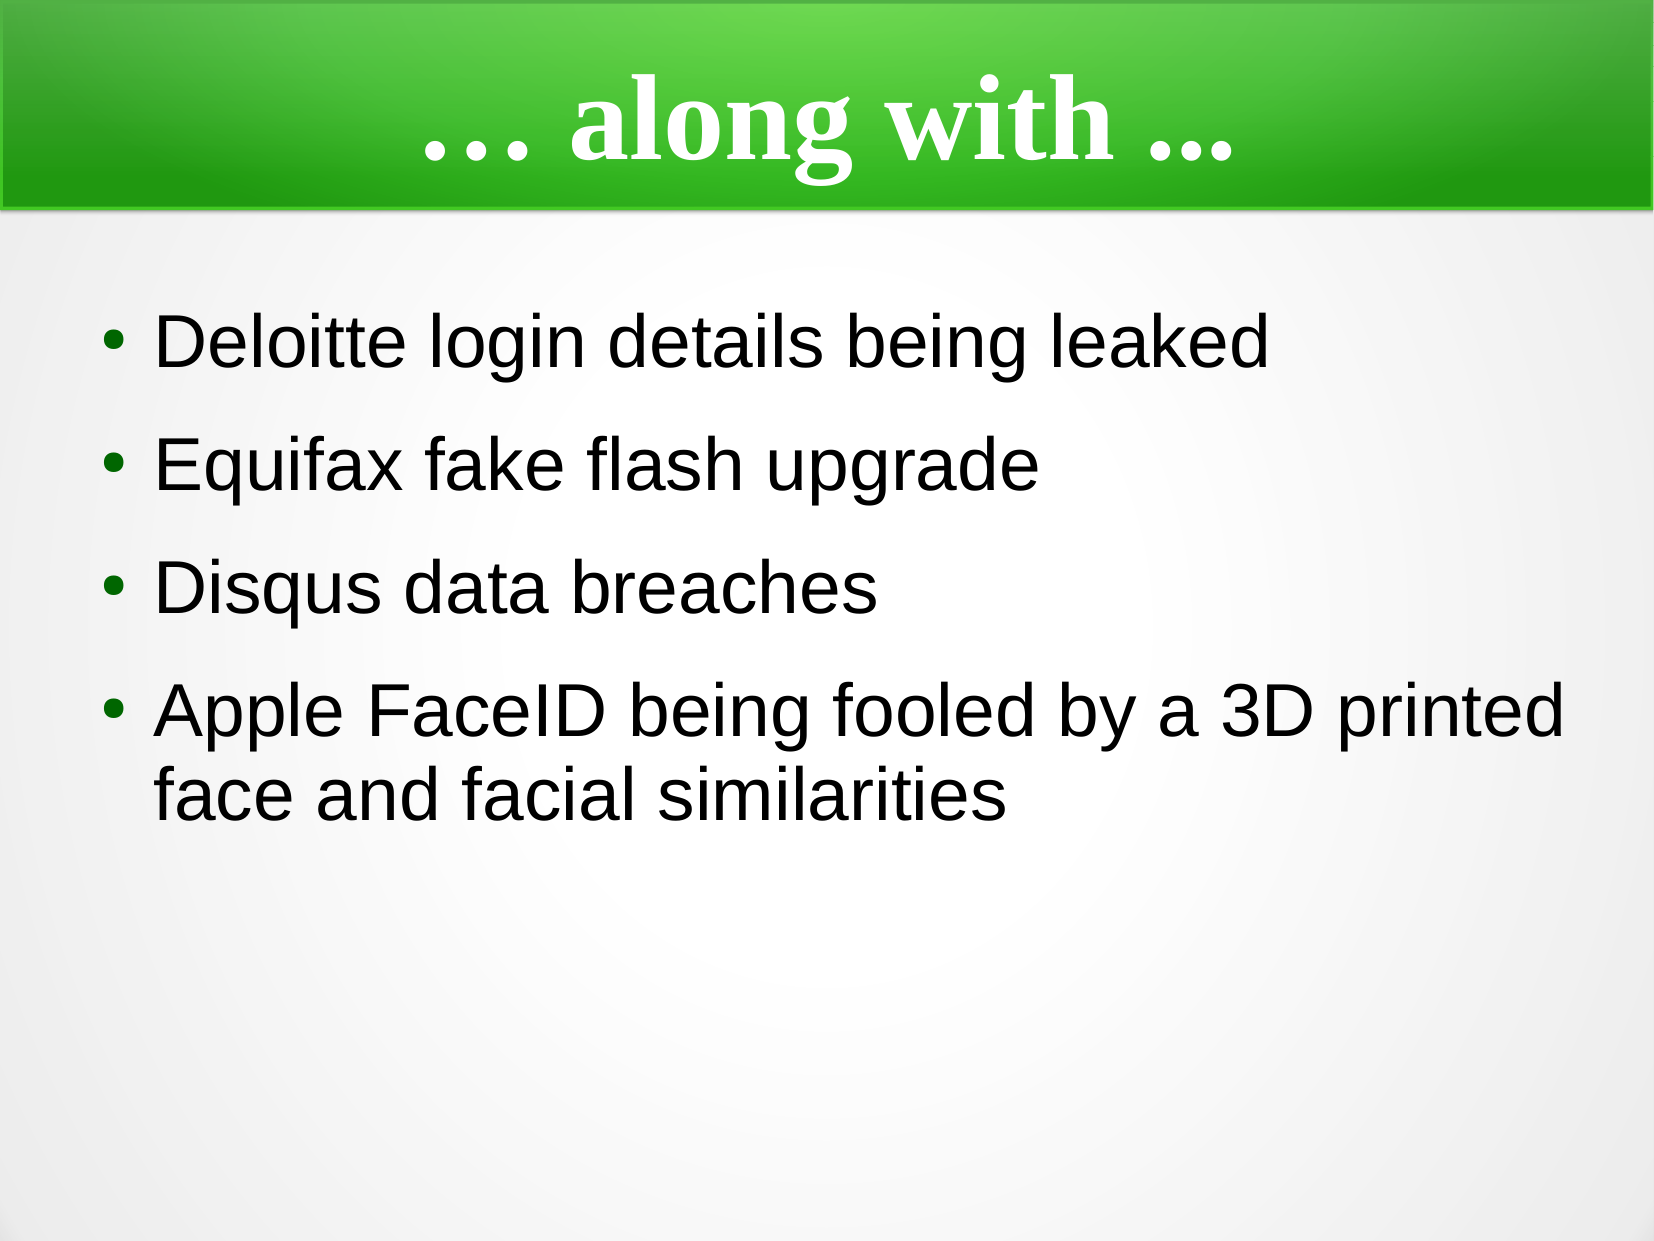

# … along with ...
Deloitte login details being leaked
Equifax fake flash upgrade
Disqus data breaches
Apple FaceID being fooled by a 3D printed face and facial similarities